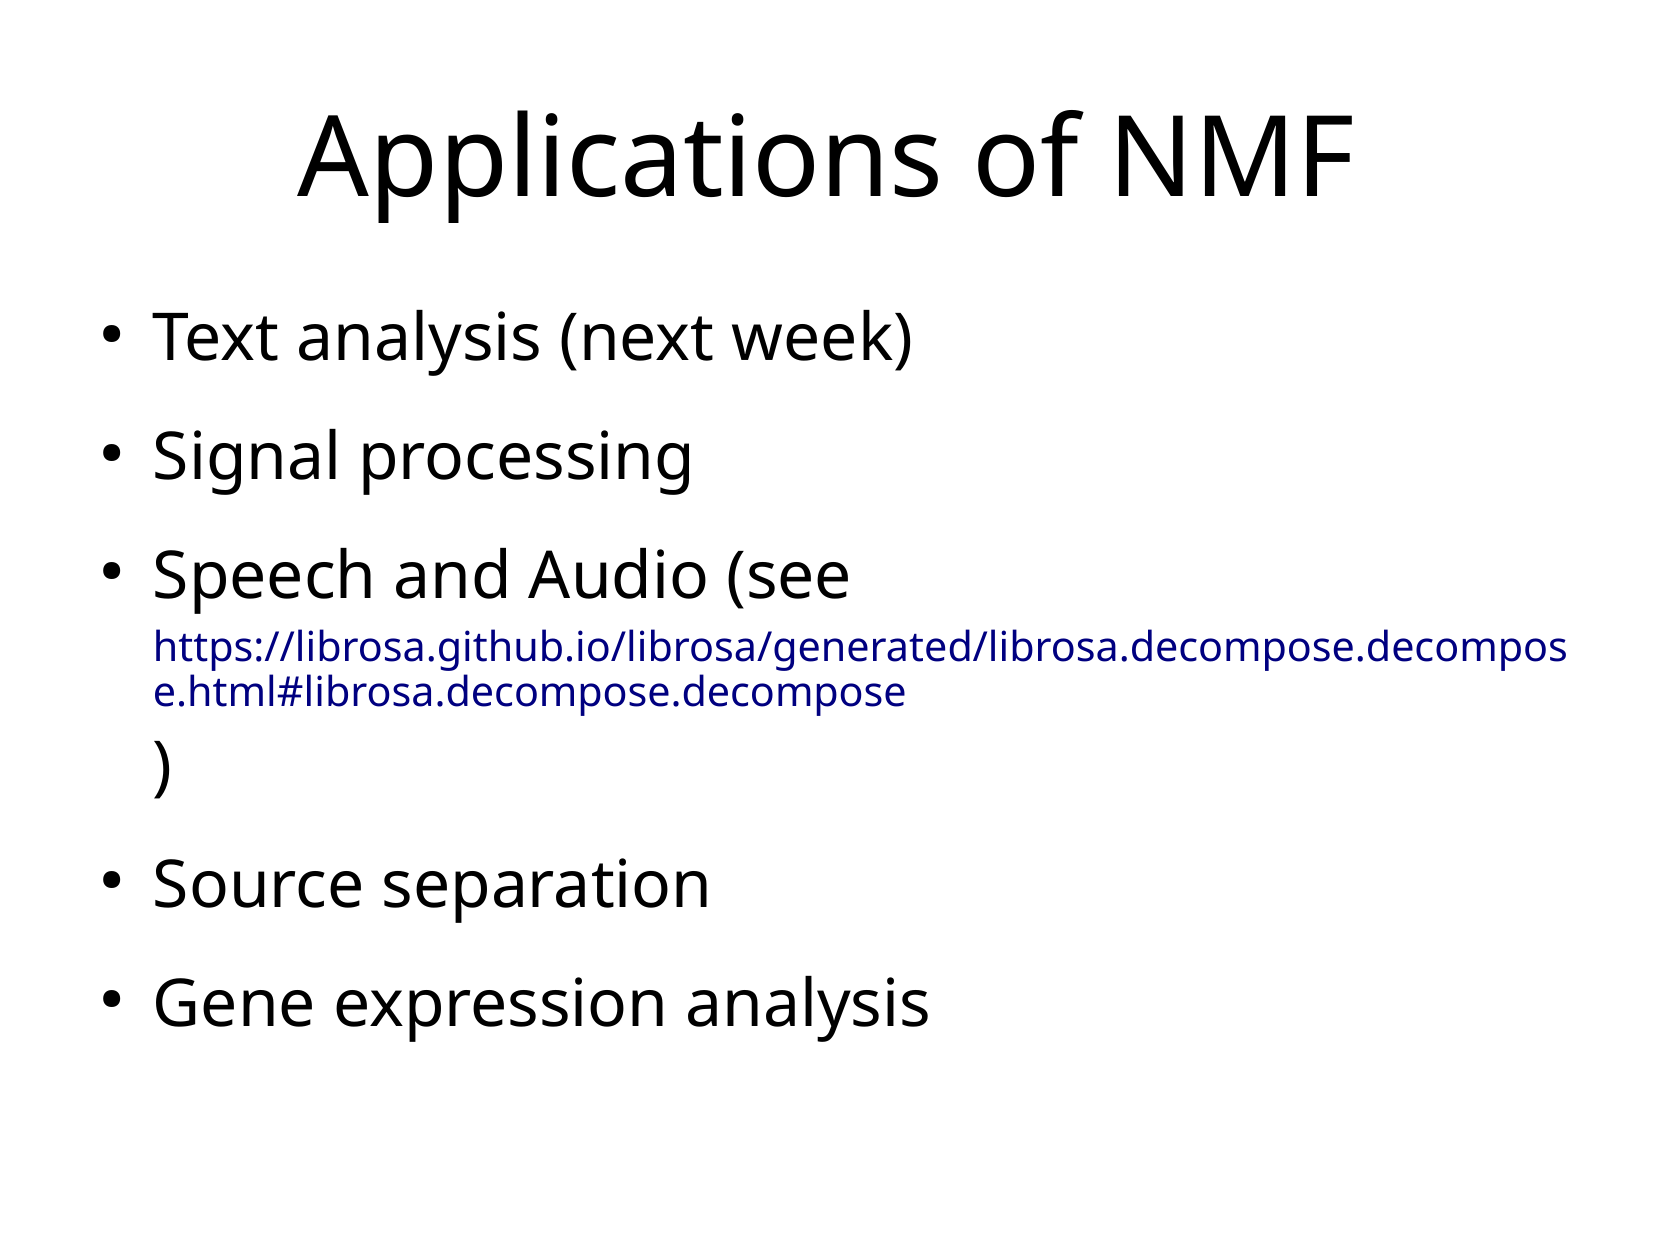

# Applications of NMF
Text analysis (next week)
Signal processing
Speech and Audio (see https://librosa.github.io/librosa/generated/librosa.decompose.decompose.html#librosa.decompose.decompose)
Source separation
Gene expression analysis